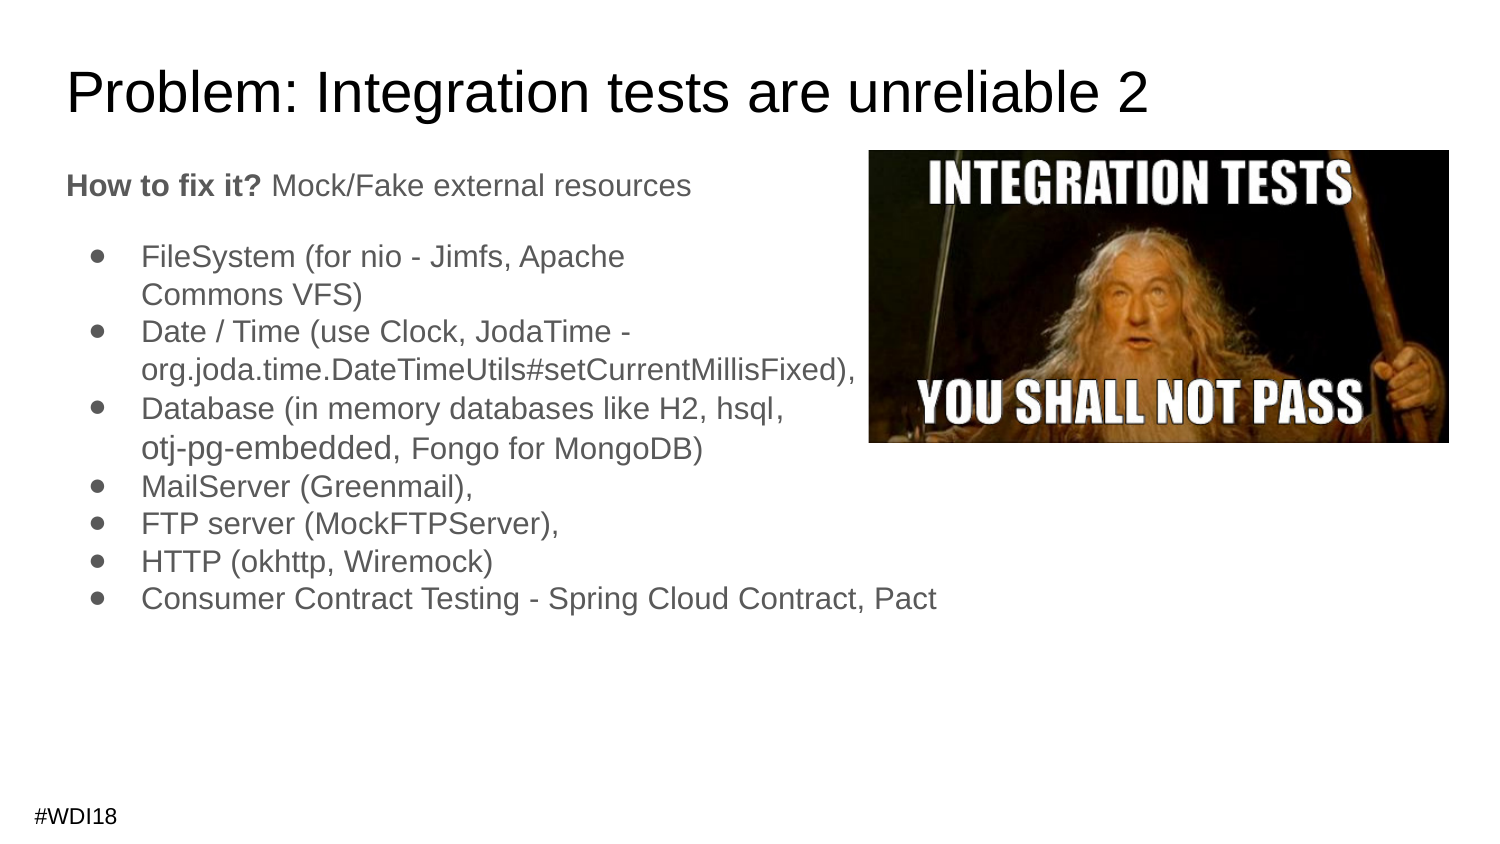

# Problem: Integration tests are unreliable 2
How to fix it? Mock/Fake external resources
FileSystem (for nio - Jimfs, Apache
Commons VFS)
Date / Time (use Clock, JodaTime -
org.joda.time.DateTimeUtils#setCurrentMillisFixed),
Database (in memory databases like H2, hsql,
otj-pg-embedded, Fongo for MongoDB)
MailServer (Greenmail),
FTP server (MockFTPServer),
HTTP (okhttp, Wiremock)
Consumer Contract Testing - Spring Cloud Contract, Pact
 #WDI18